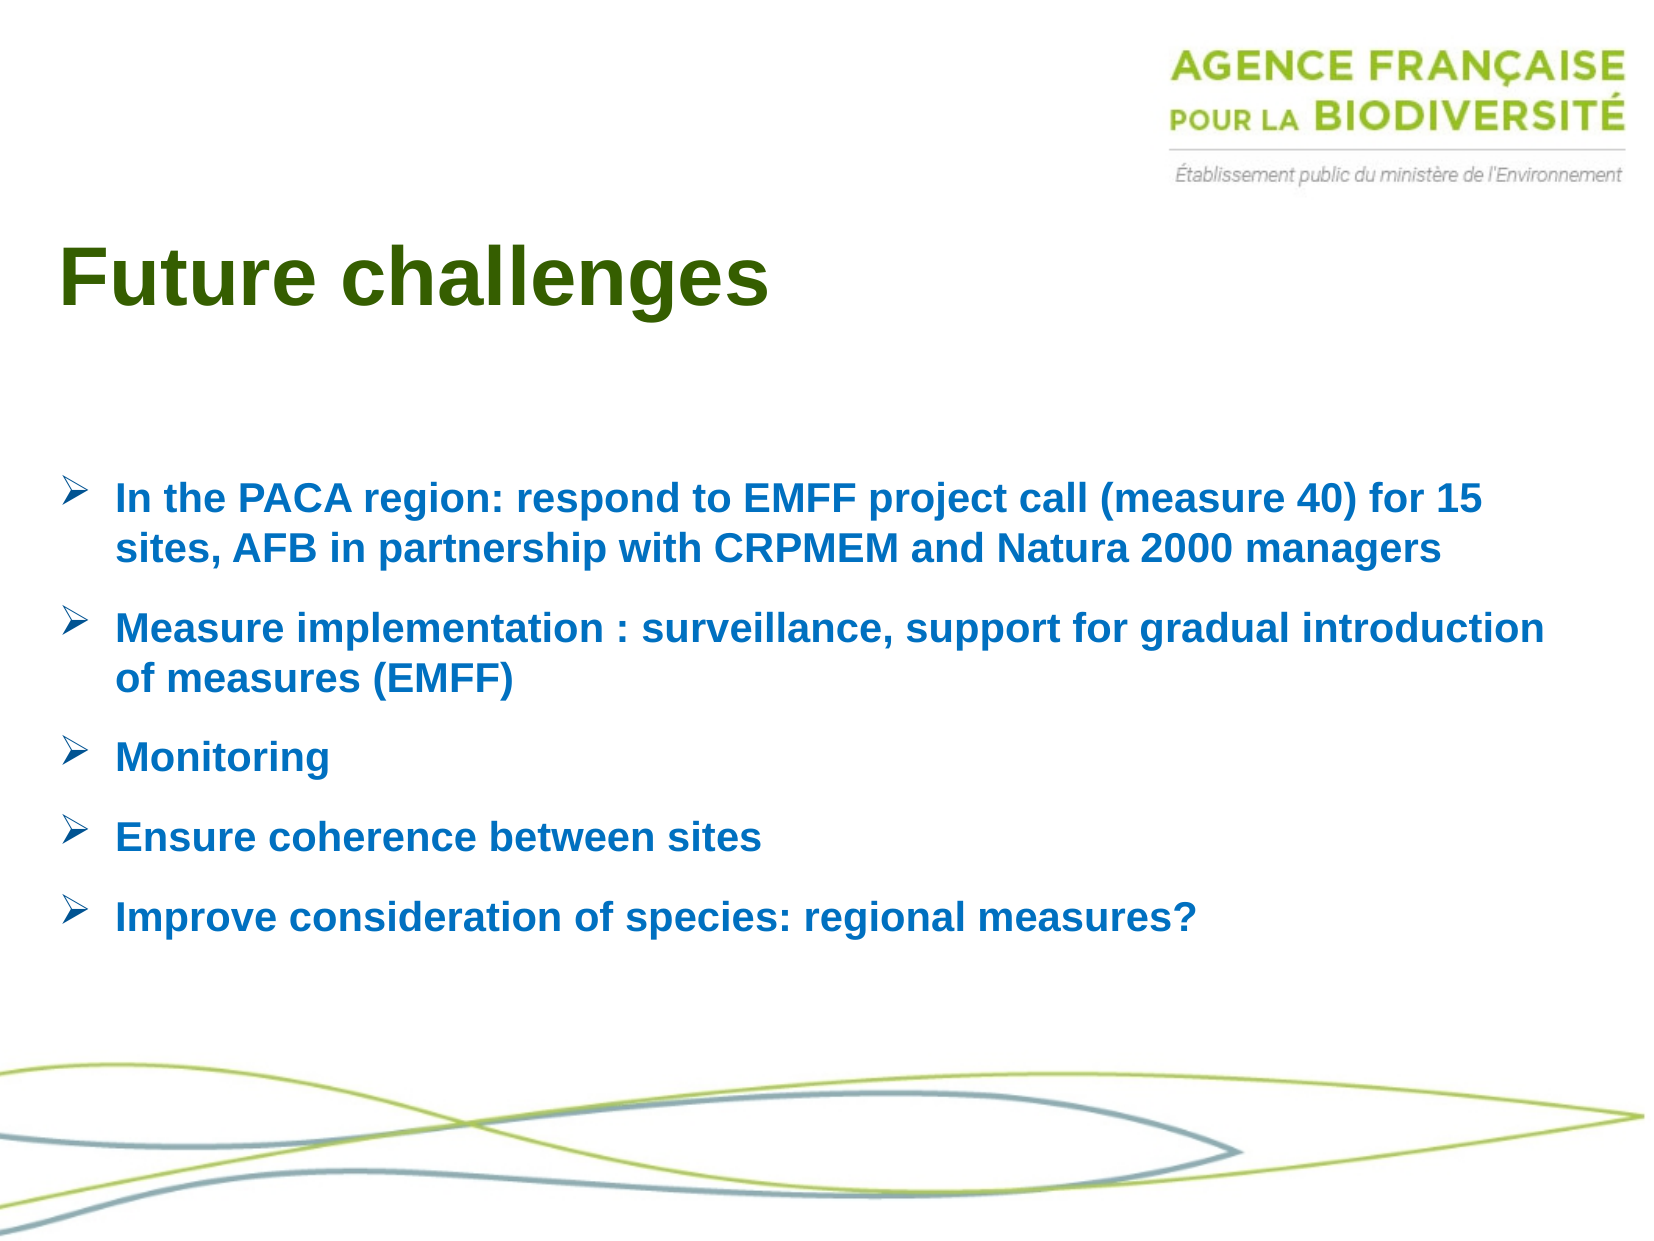

# Future challenges
In the PACA region: respond to EMFF project call (measure 40) for 15 sites, AFB in partnership with CRPMEM and Natura 2000 managers
Measure implementation : surveillance, support for gradual introduction of measures (EMFF)
Monitoring
Ensure coherence between sites
Improve consideration of species: regional measures?